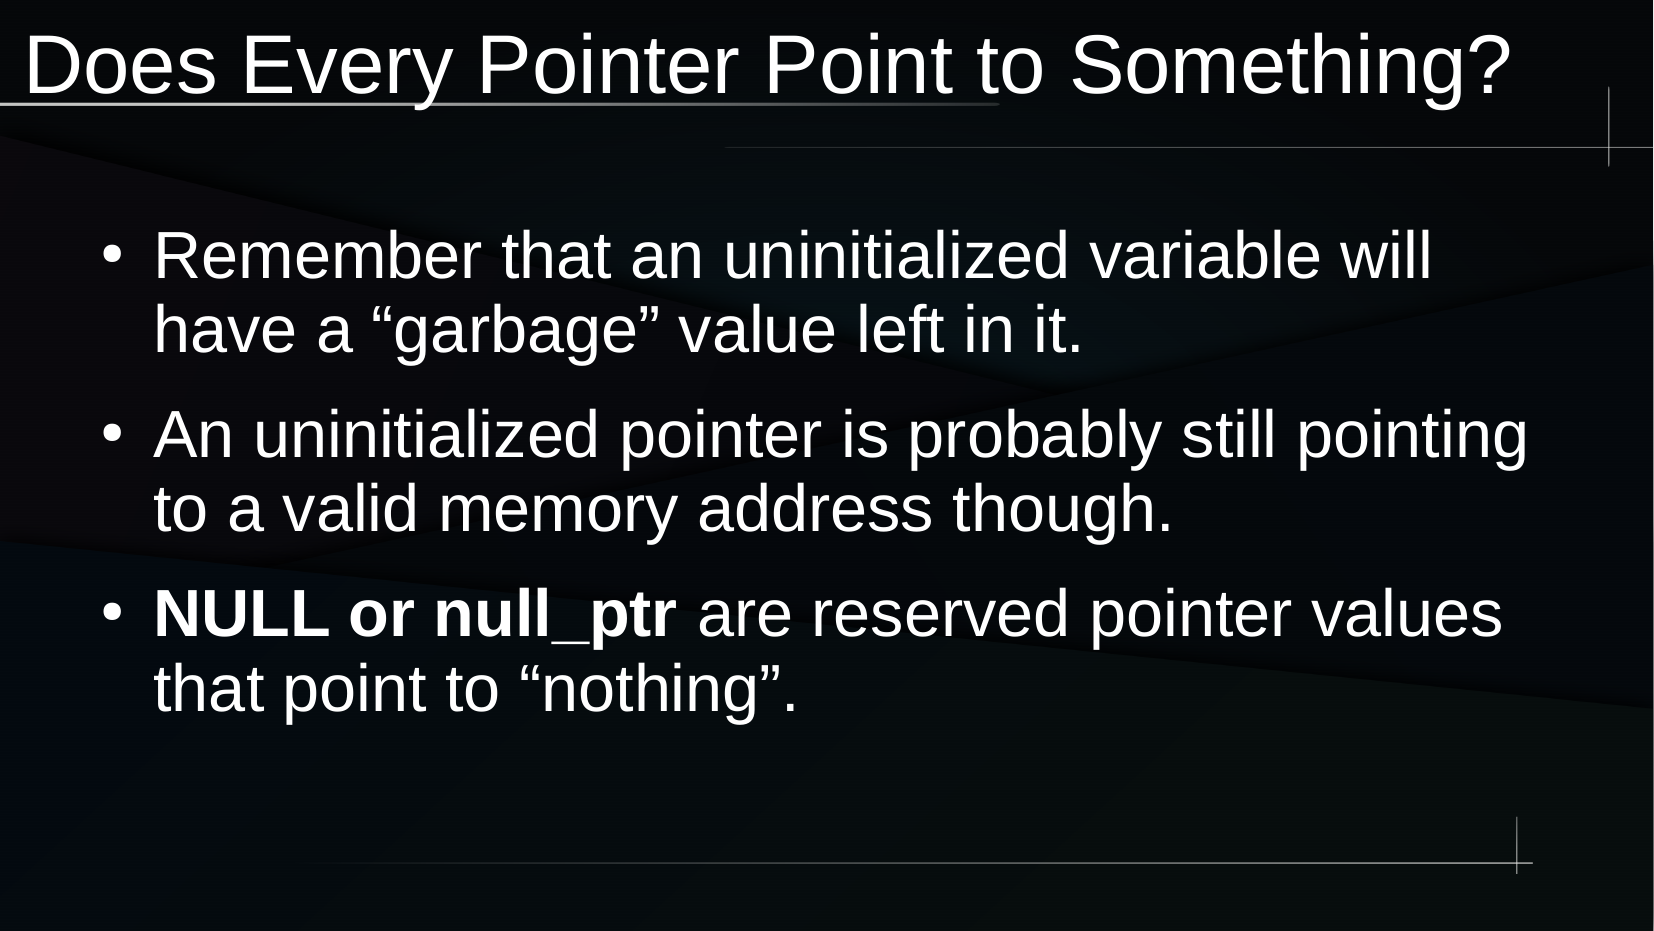

# Does Every Pointer Point to Something?
Remember that an uninitialized variable will have a “garbage” value left in it.
An uninitialized pointer is probably still pointing to a valid memory address though.
NULL or null_ptr are reserved pointer values that point to “nothing”.